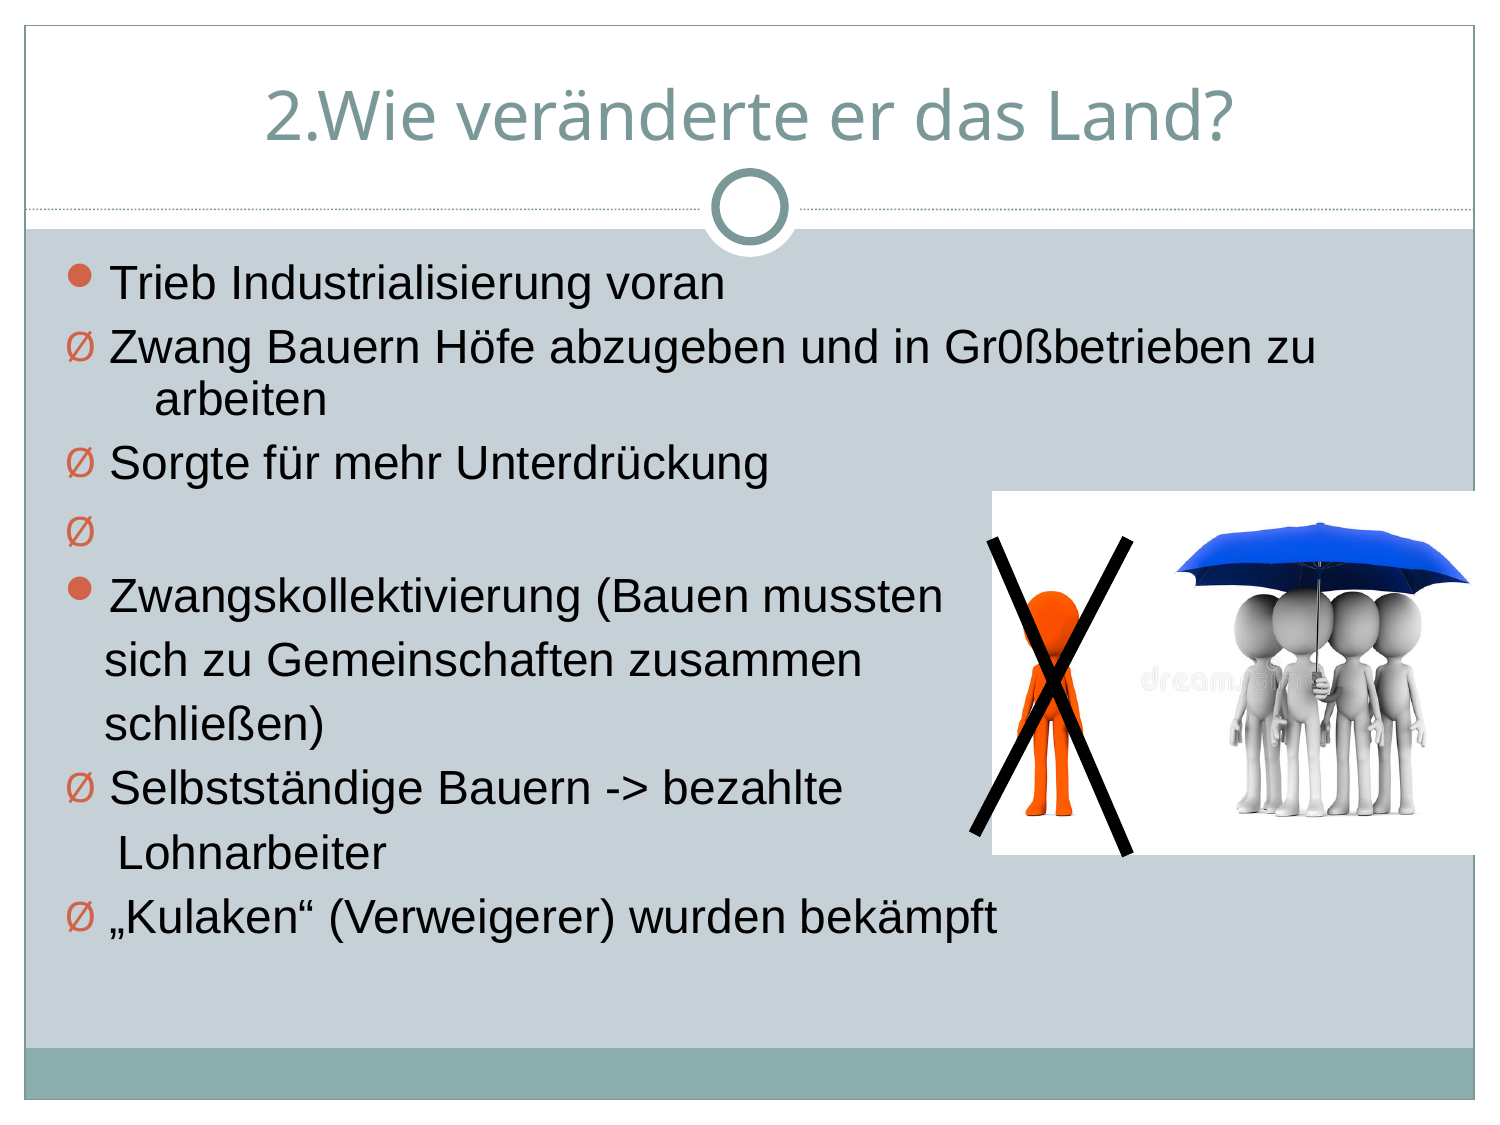

# 2.Wie veränderte er das Land?
Trieb Industrialisierung voran
Zwang Bauern Höfe abzugeben und in Gr0ßbetrieben zu arbeiten
Sorgte für mehr Unterdrückung
Zwangskollektivierung (Bauen mussten
 sich zu Gemeinschaften zusammen
 schließen)
Selbstständige Bauern -> bezahlte
 Lohnarbeiter
„Kulaken“ (Verweigerer) wurden bekämpft